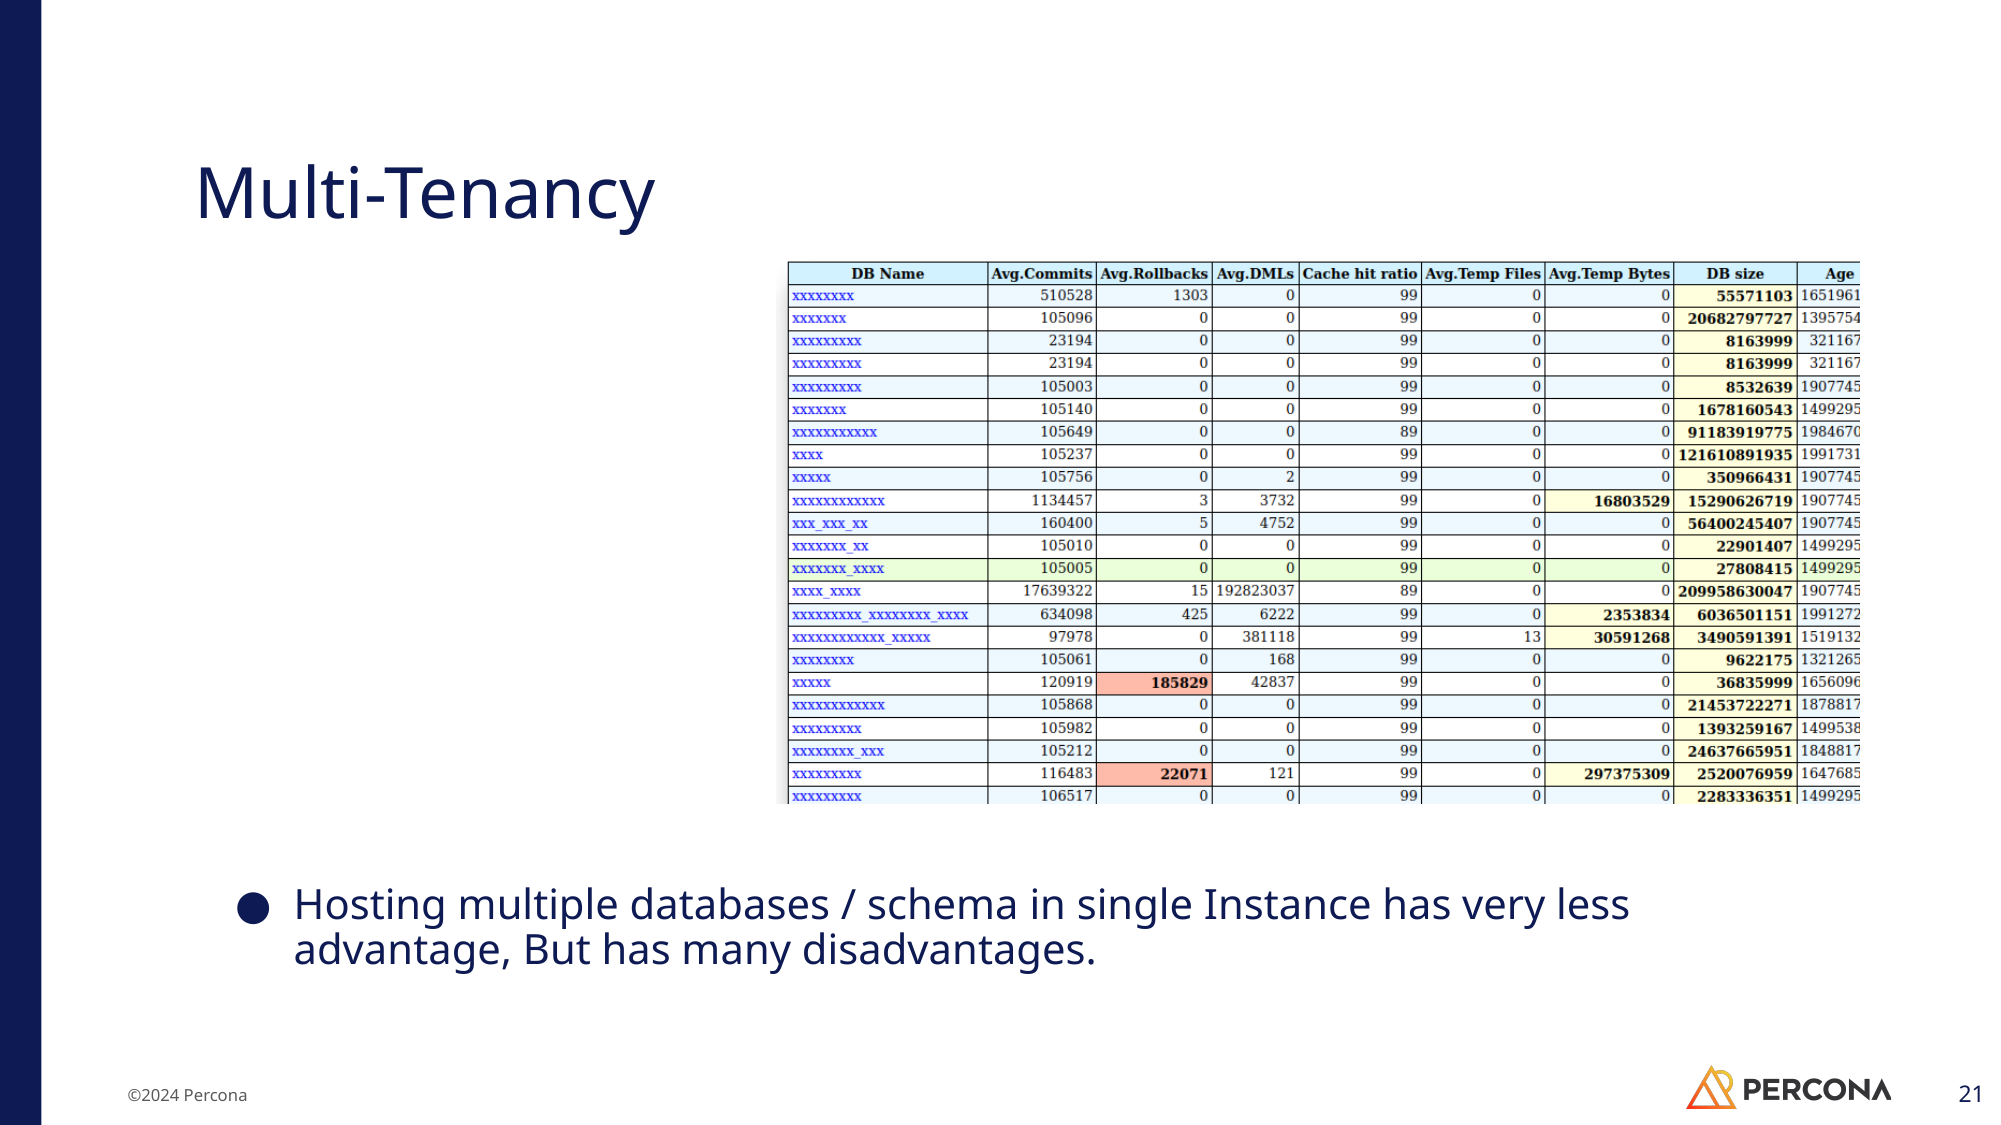

Multi-Tenancy
# Hosting multiple databases / schema in single Instance has very less advantage, But has many disadvantages.